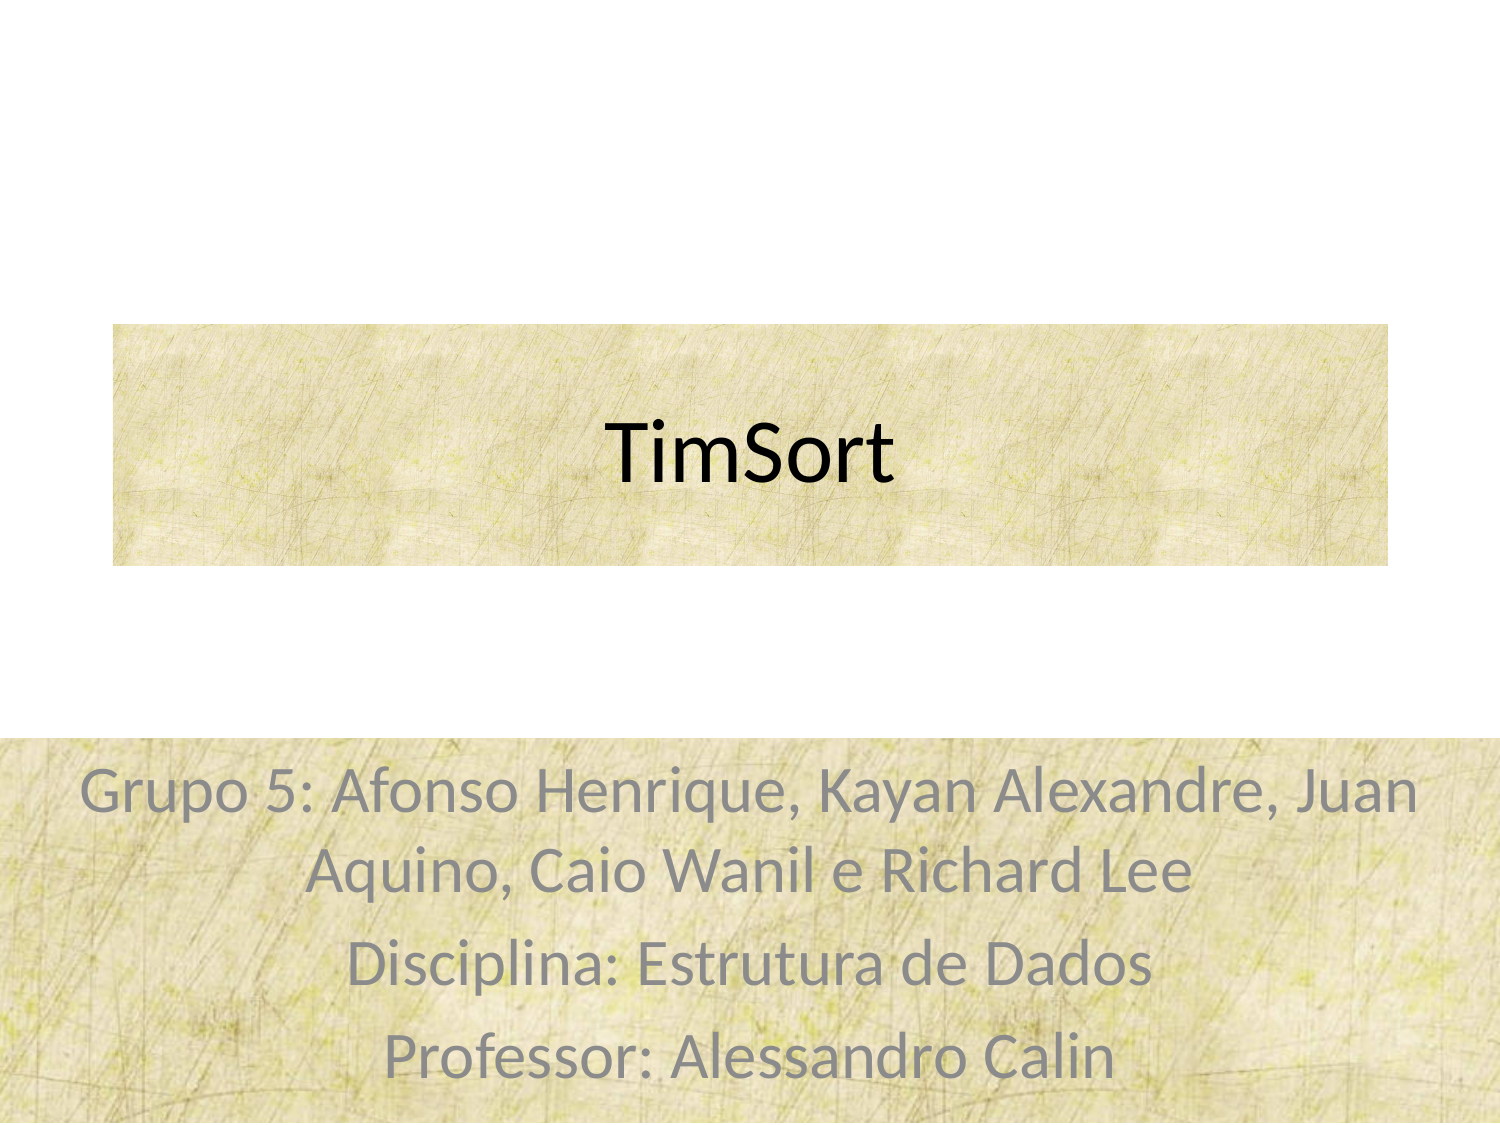

# TimSort
Grupo 5: Afonso Henrique, Kayan Alexandre, Juan Aquino, Caio Wanil e Richard Lee
Disciplina: Estrutura de Dados
Professor: Alessandro Calin